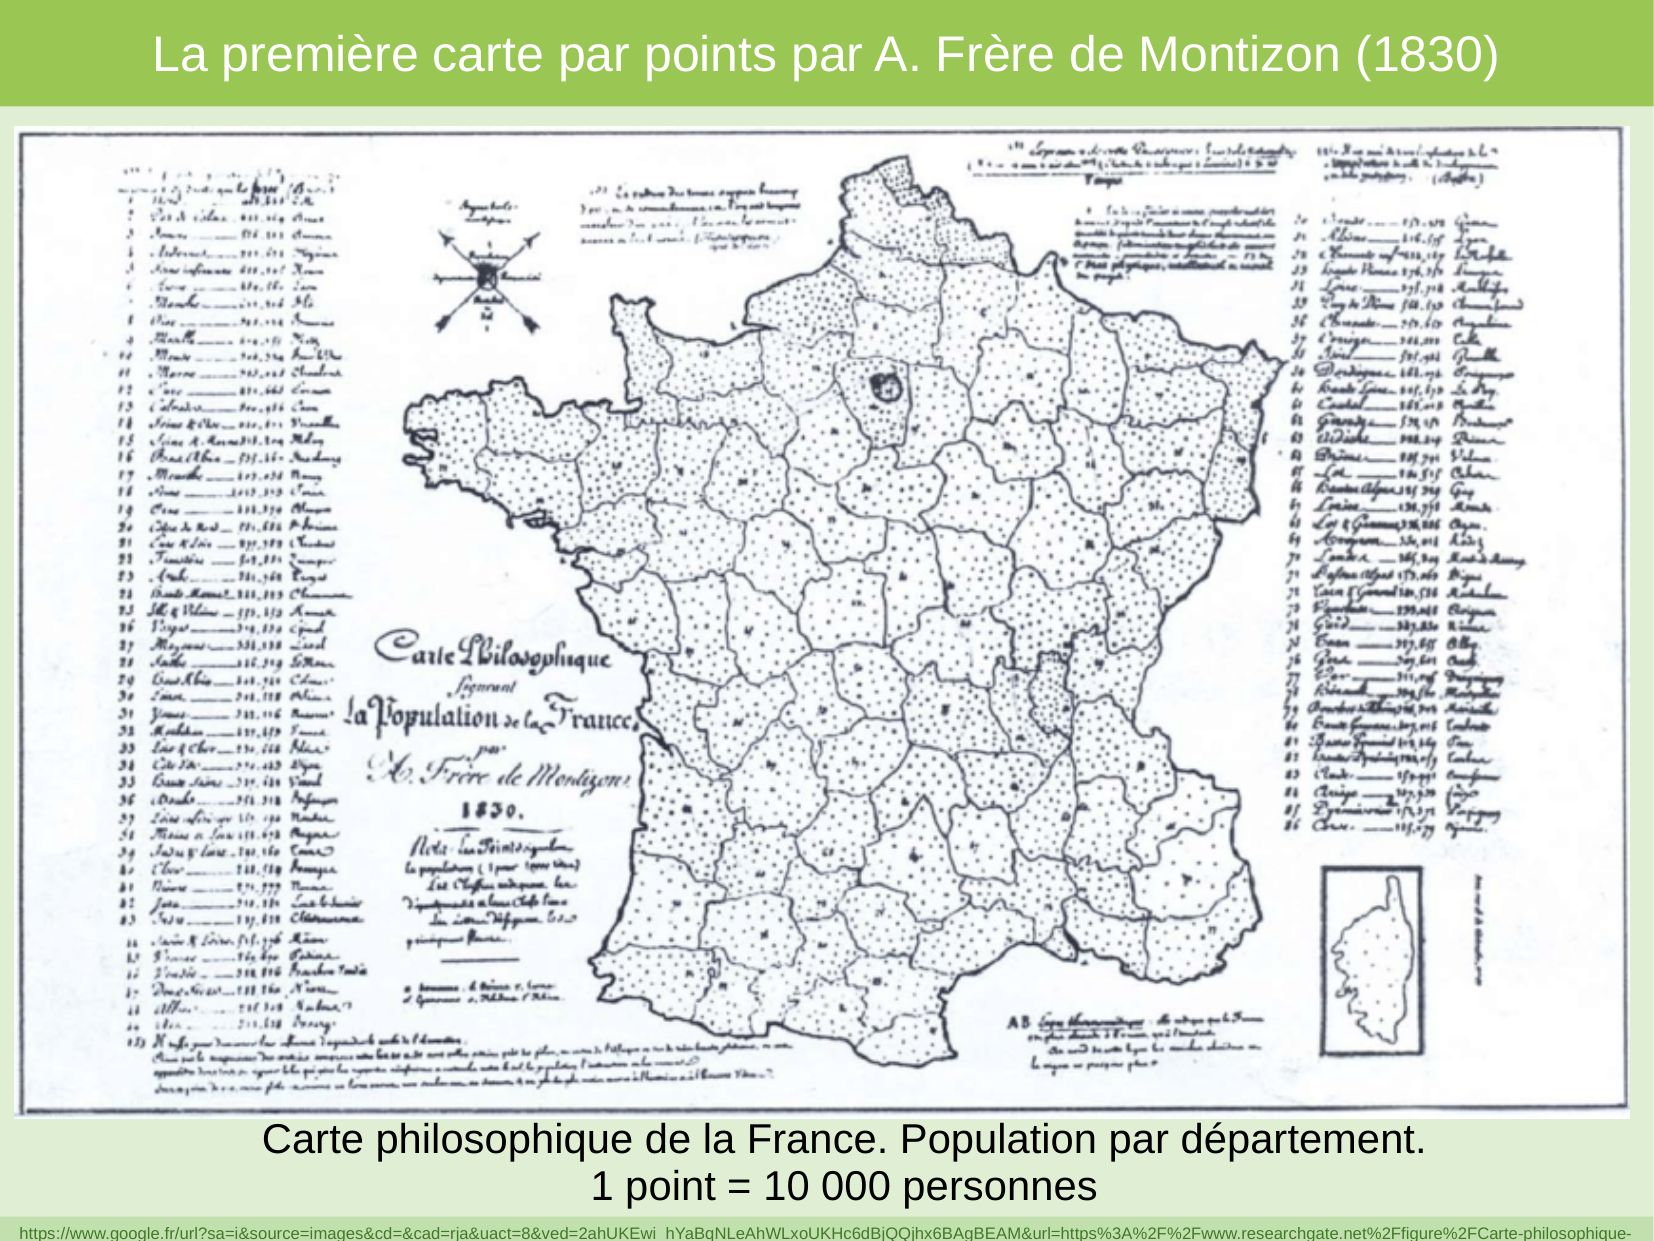

# La première carte par points par A. Frère de Montizon (1830)
Carte philosophique de la France. Population par département.
1 point = 10 000 personnes
https://www.google.fr/url?sa=i&source=images&cd=&cad=rja&uact=8&ved=2ahUKEwi_hYaBqNLeAhWLxoUKHc6dBjQQjhx6BAgBEAM&url=https%3A%2F%2Fwww.researchgate.net%2Ffigure%2FCarte-philosophique-fi-gurant-la-population-de-la-France-por-Frere-de-Montizon-em_fig10_291679313&psig=AOvVaw0CbRSmbm6xbEArtTHInkrP&ust=1542230909815995